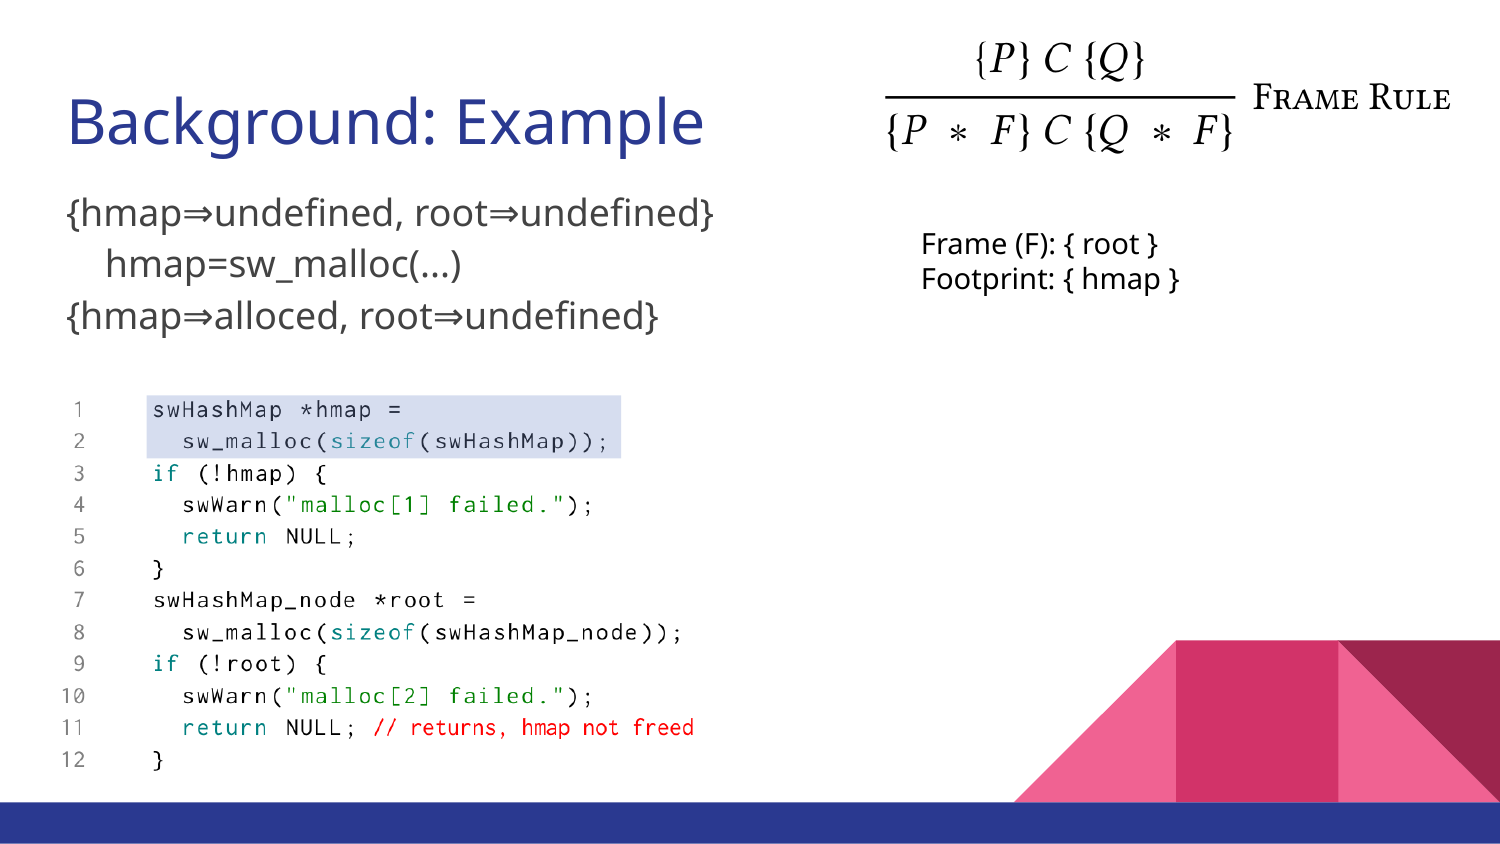

# Background: Example
{hmap⇒undefined, root⇒undefined}
 hmap=sw_malloc(...)
{hmap⇒alloced, root⇒undefined}
Frame (F): { root }
Footprint: { hmap }